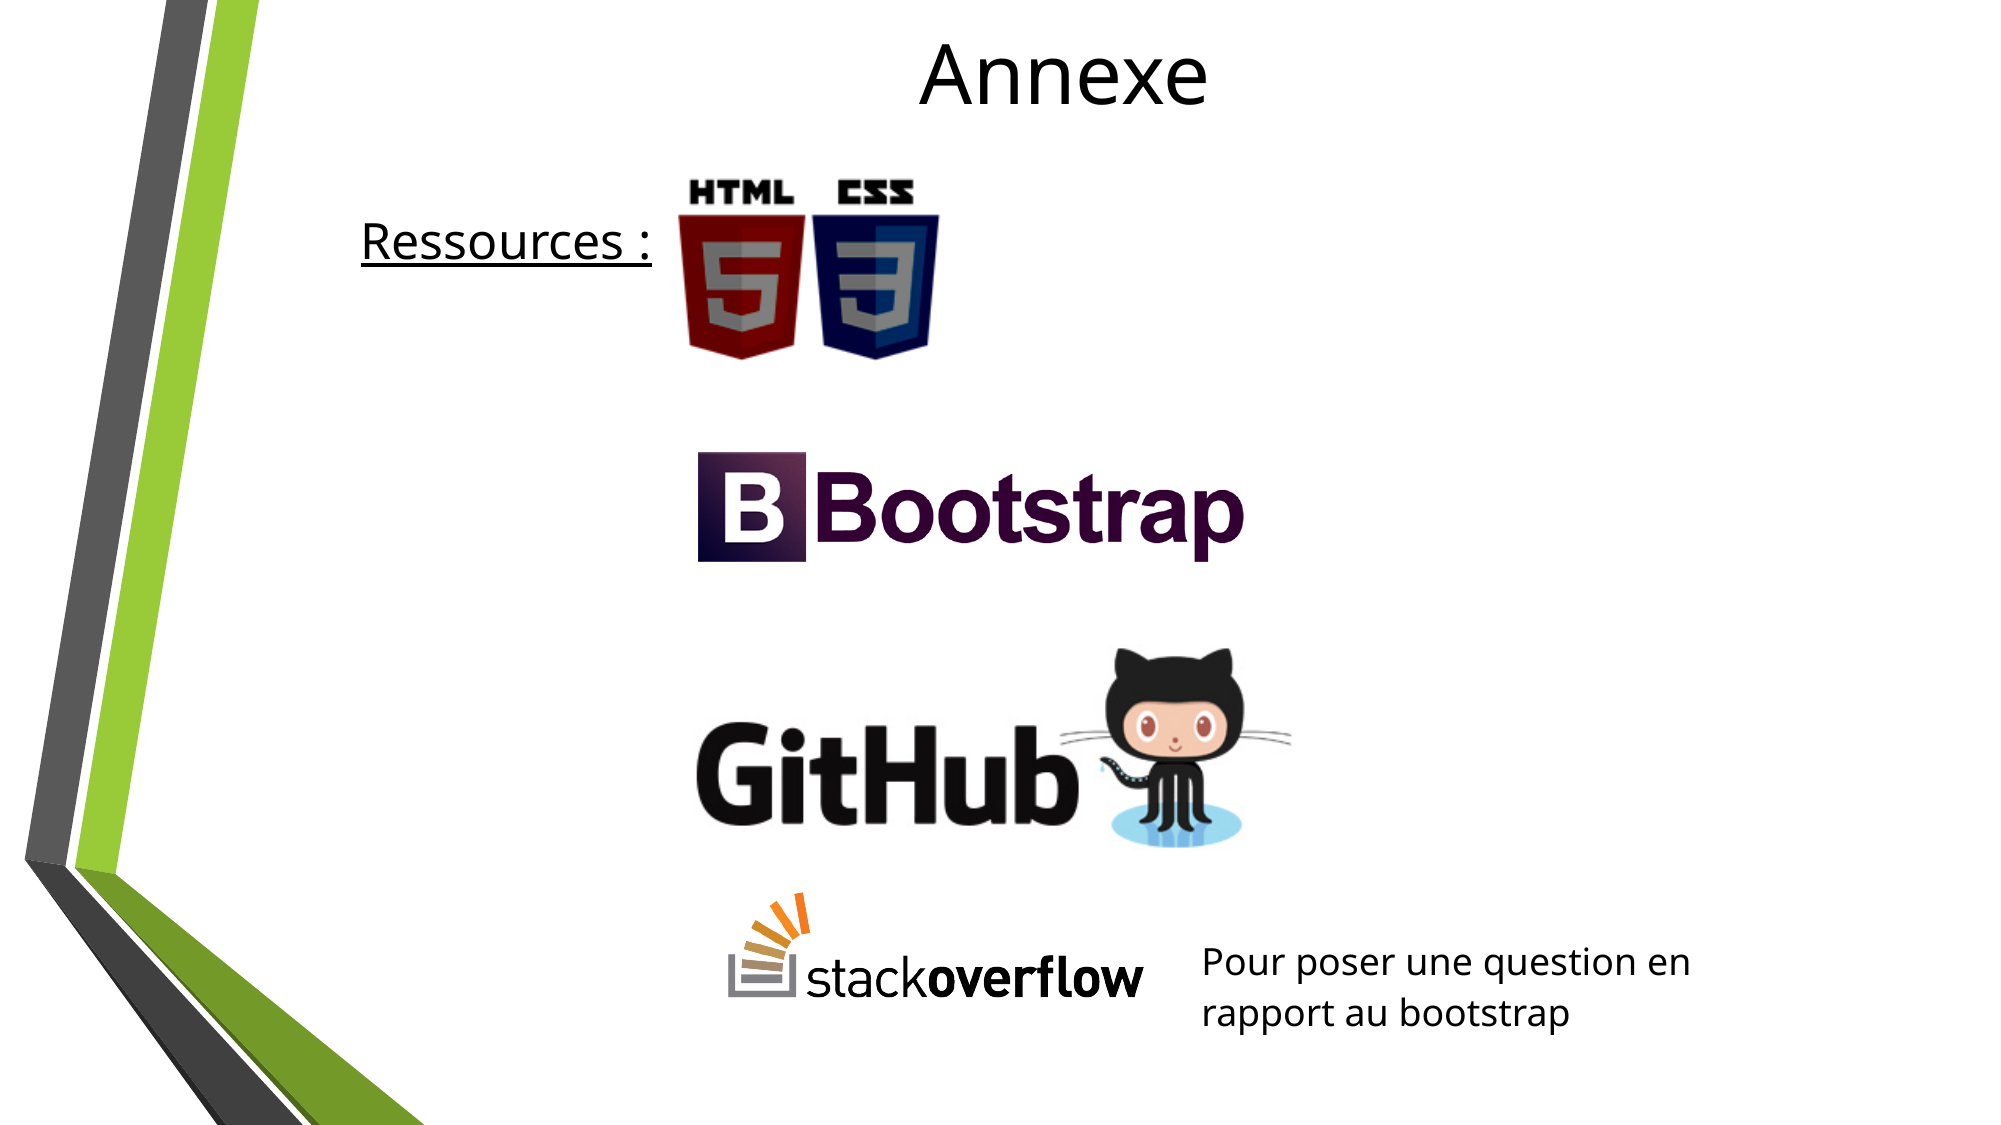

# Annexe
Ressources :
Pour poser une question en rapport au bootstrap